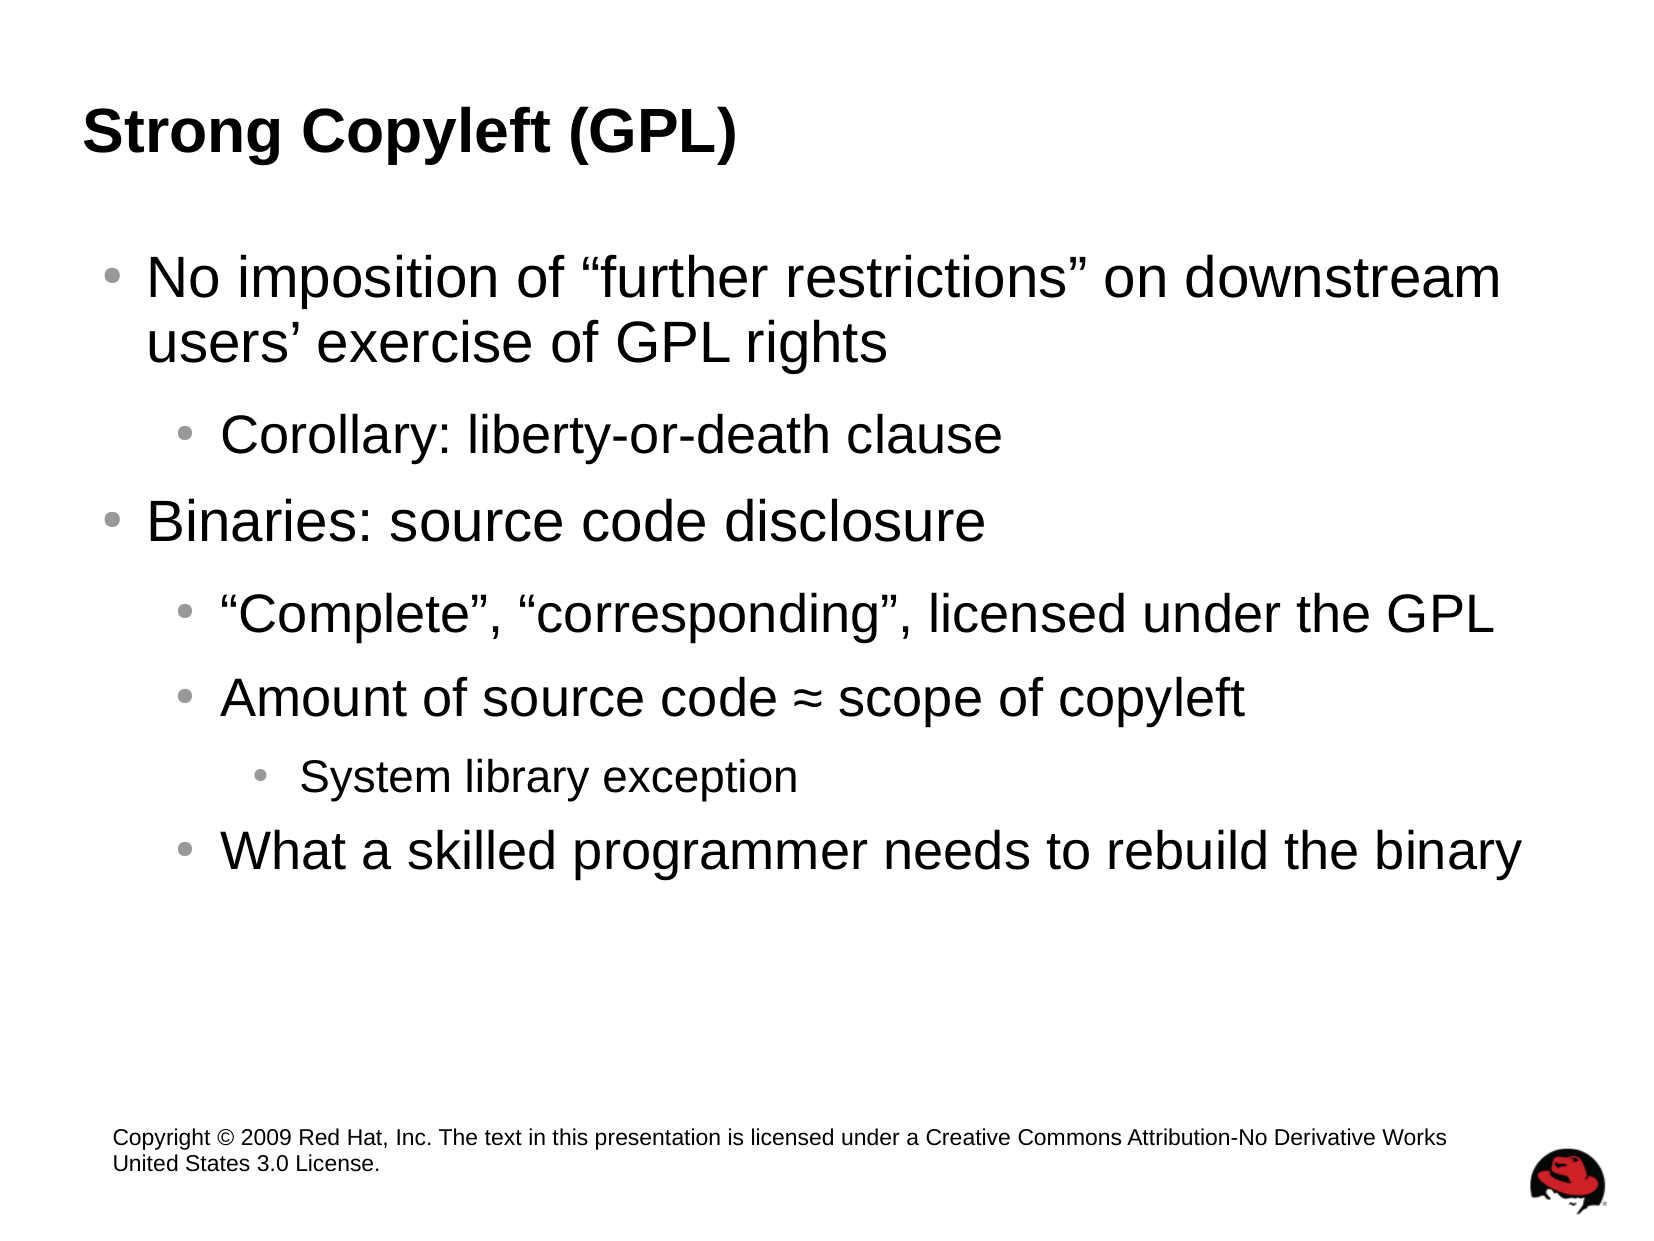

# Strong Copyleft (GPL)
No imposition of “further restrictions” on downstream users’ exercise of GPL rights
Corollary: liberty-or-death clause
Binaries: source code disclosure
“Complete”, “corresponding”, licensed under the GPL
Amount of source code ≈ scope of copyleft
System library exception
What a skilled programmer needs to rebuild the binary